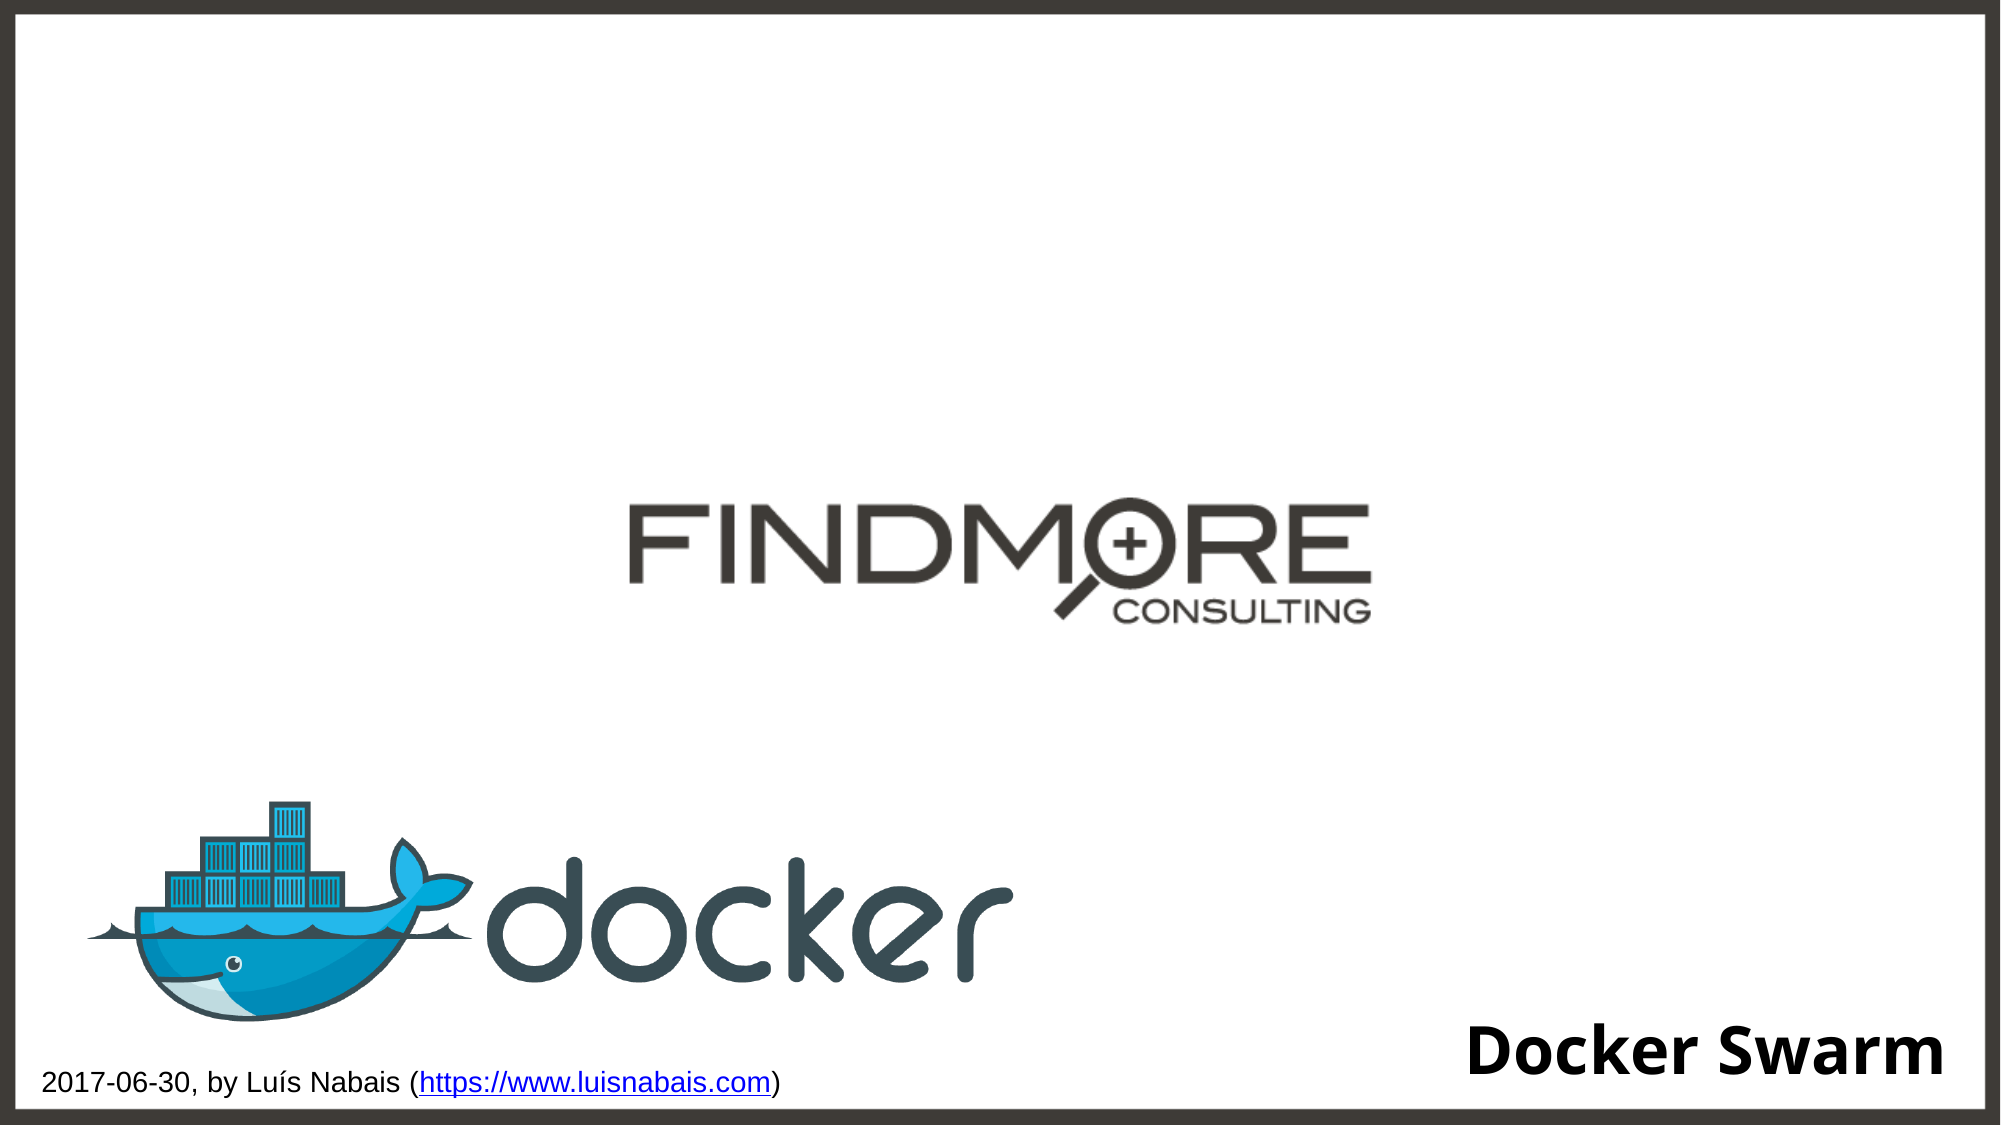

Docker Swarm
2017-06-30, by Luís Nabais (https://www.luisnabais.com)